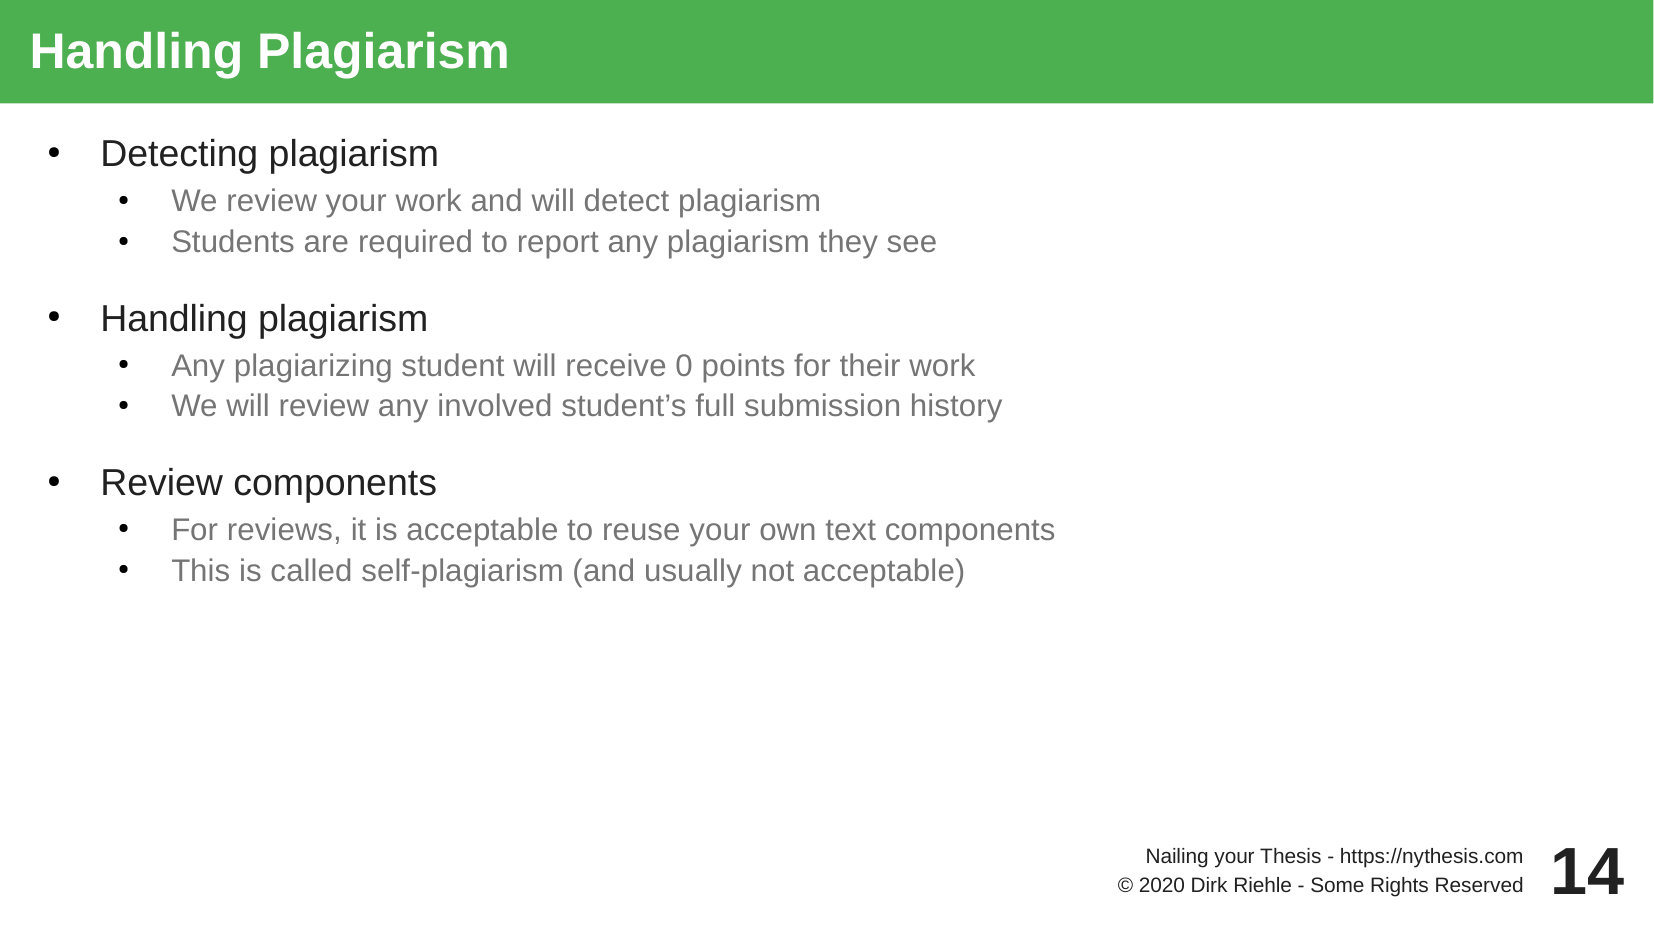

# Handling Plagiarism
Detecting plagiarism
We review your work and will detect plagiarism
Students are required to report any plagiarism they see
Handling plagiarism
Any plagiarizing student will receive 0 points for their work
We will review any involved student’s full submission history
Review components
For reviews, it is acceptable to reuse your own text components
This is called self-plagiarism (and usually not acceptable)
Nailing your Thesis - https://nythesis.com
14
© 2020 Dirk Riehle - Some Rights Reserved